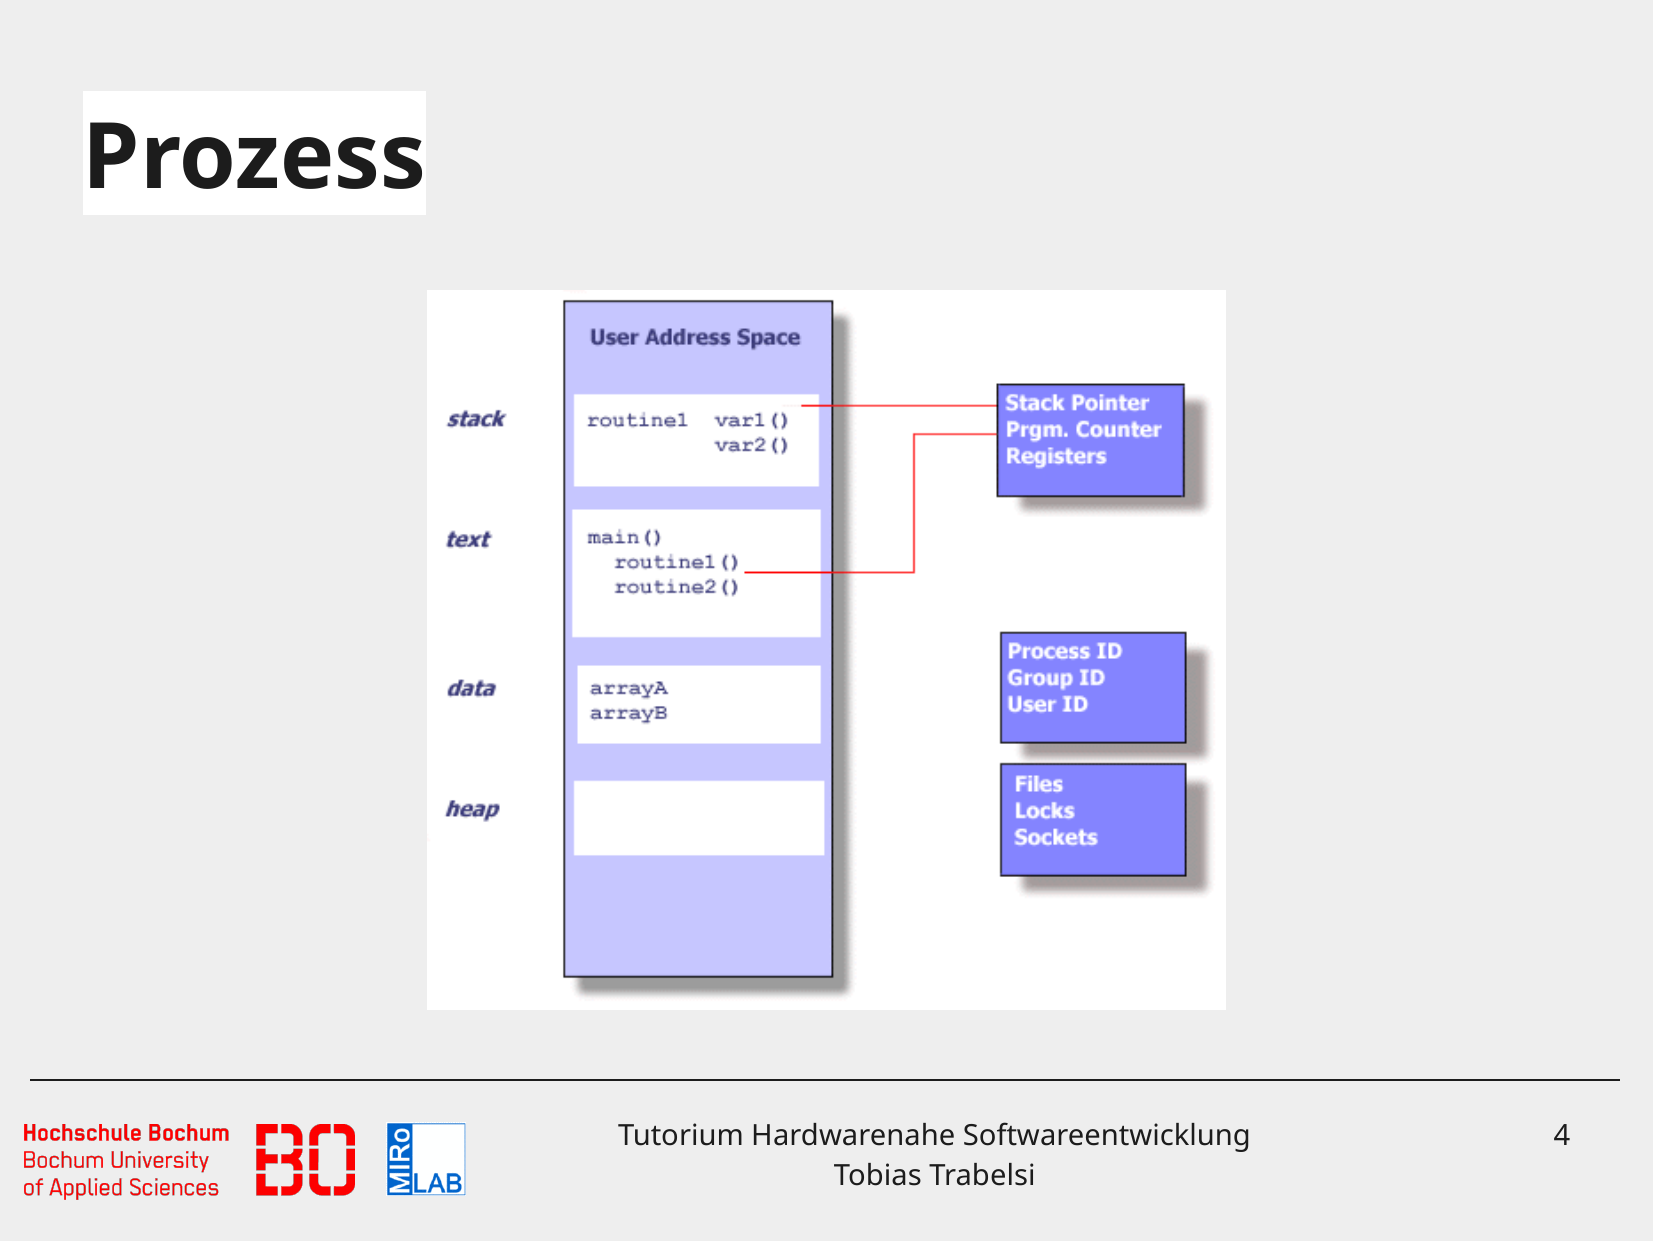

# Prozess
Vanessa Böhrk - Tutorium Hardwarenahe Softwareentwicklung
4